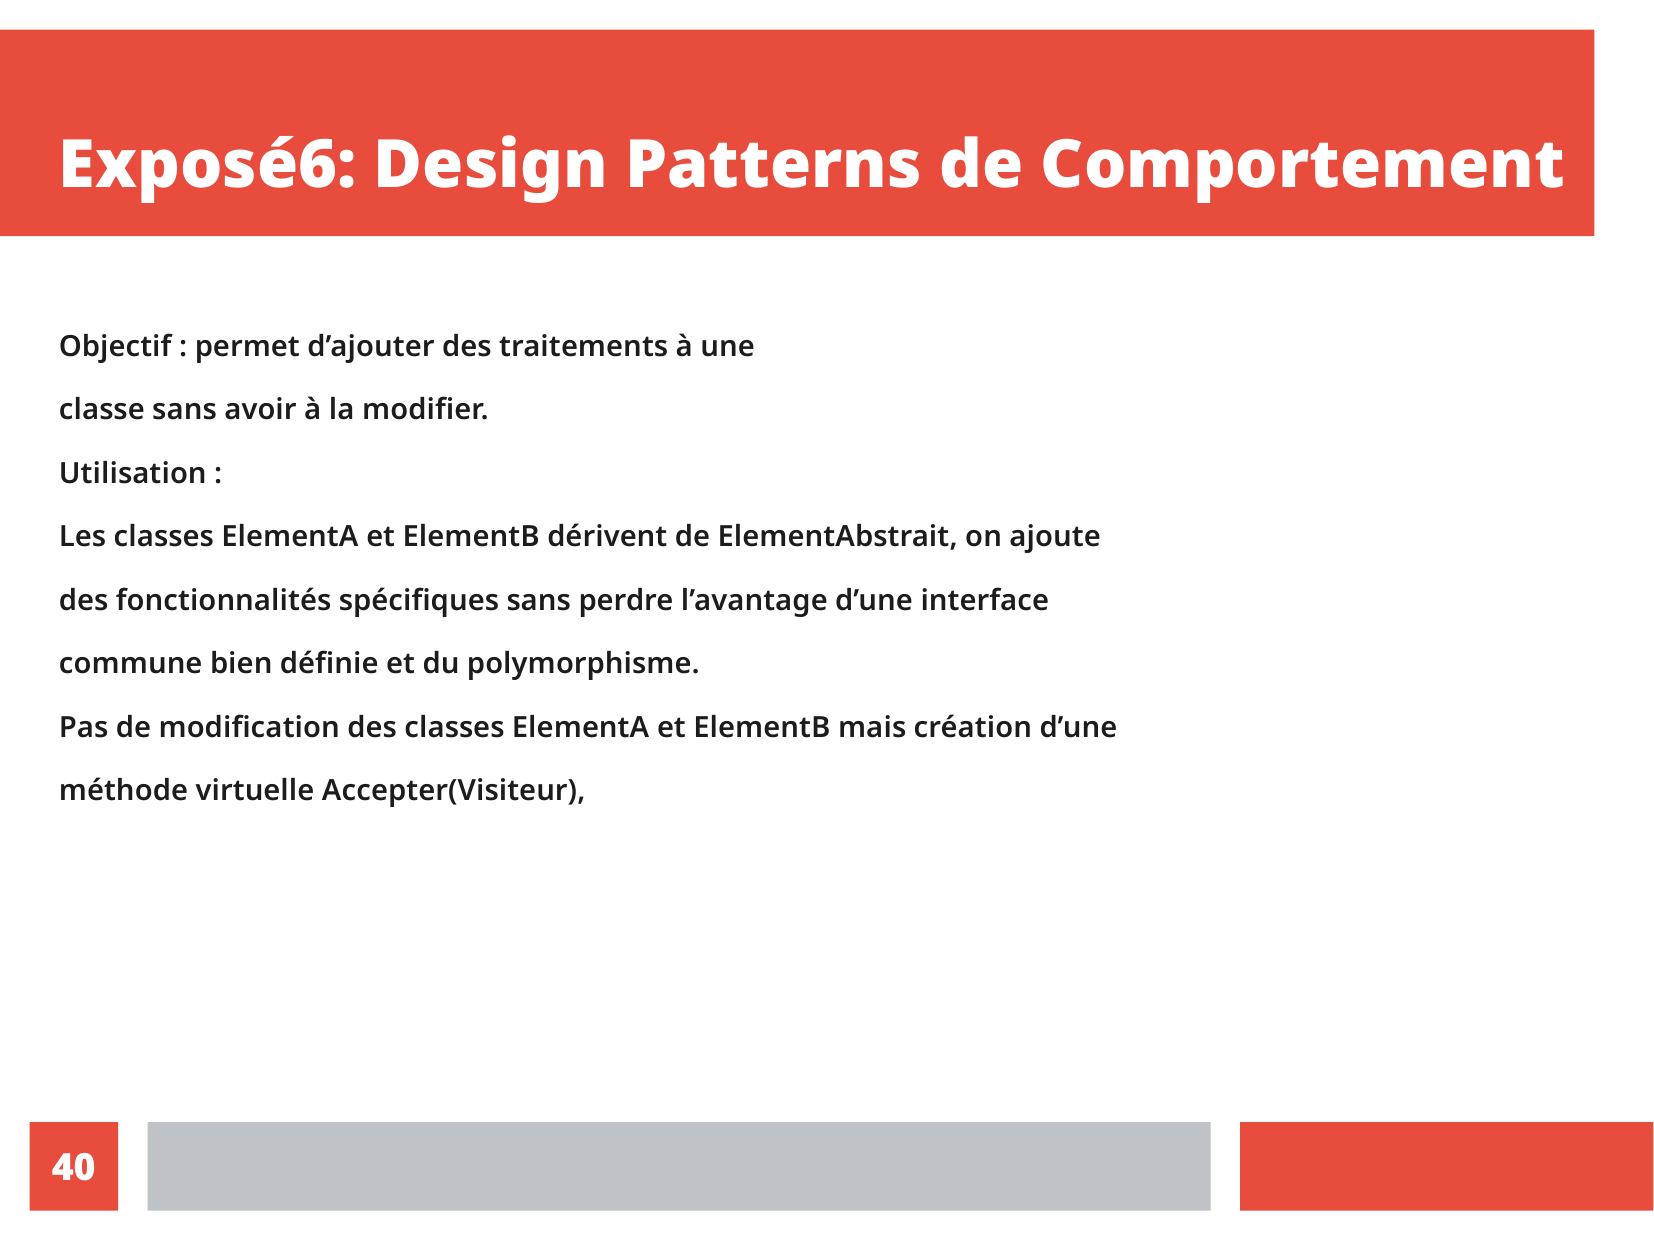

# Exposé6: Design Patterns de Comportement
Objectif : permet d’ajouter des traitements à une
classe sans avoir à la modifier.
Utilisation :
Les classes ElementA et ElementB dérivent de ElementAbstrait, on ajoute
des fonctionnalités spécifiques sans perdre l’avantage d’une interface
commune bien définie et du polymorphisme.
Pas de modification des classes ElementA et ElementB mais création d’une
méthode virtuelle Accepter(Visiteur),
40